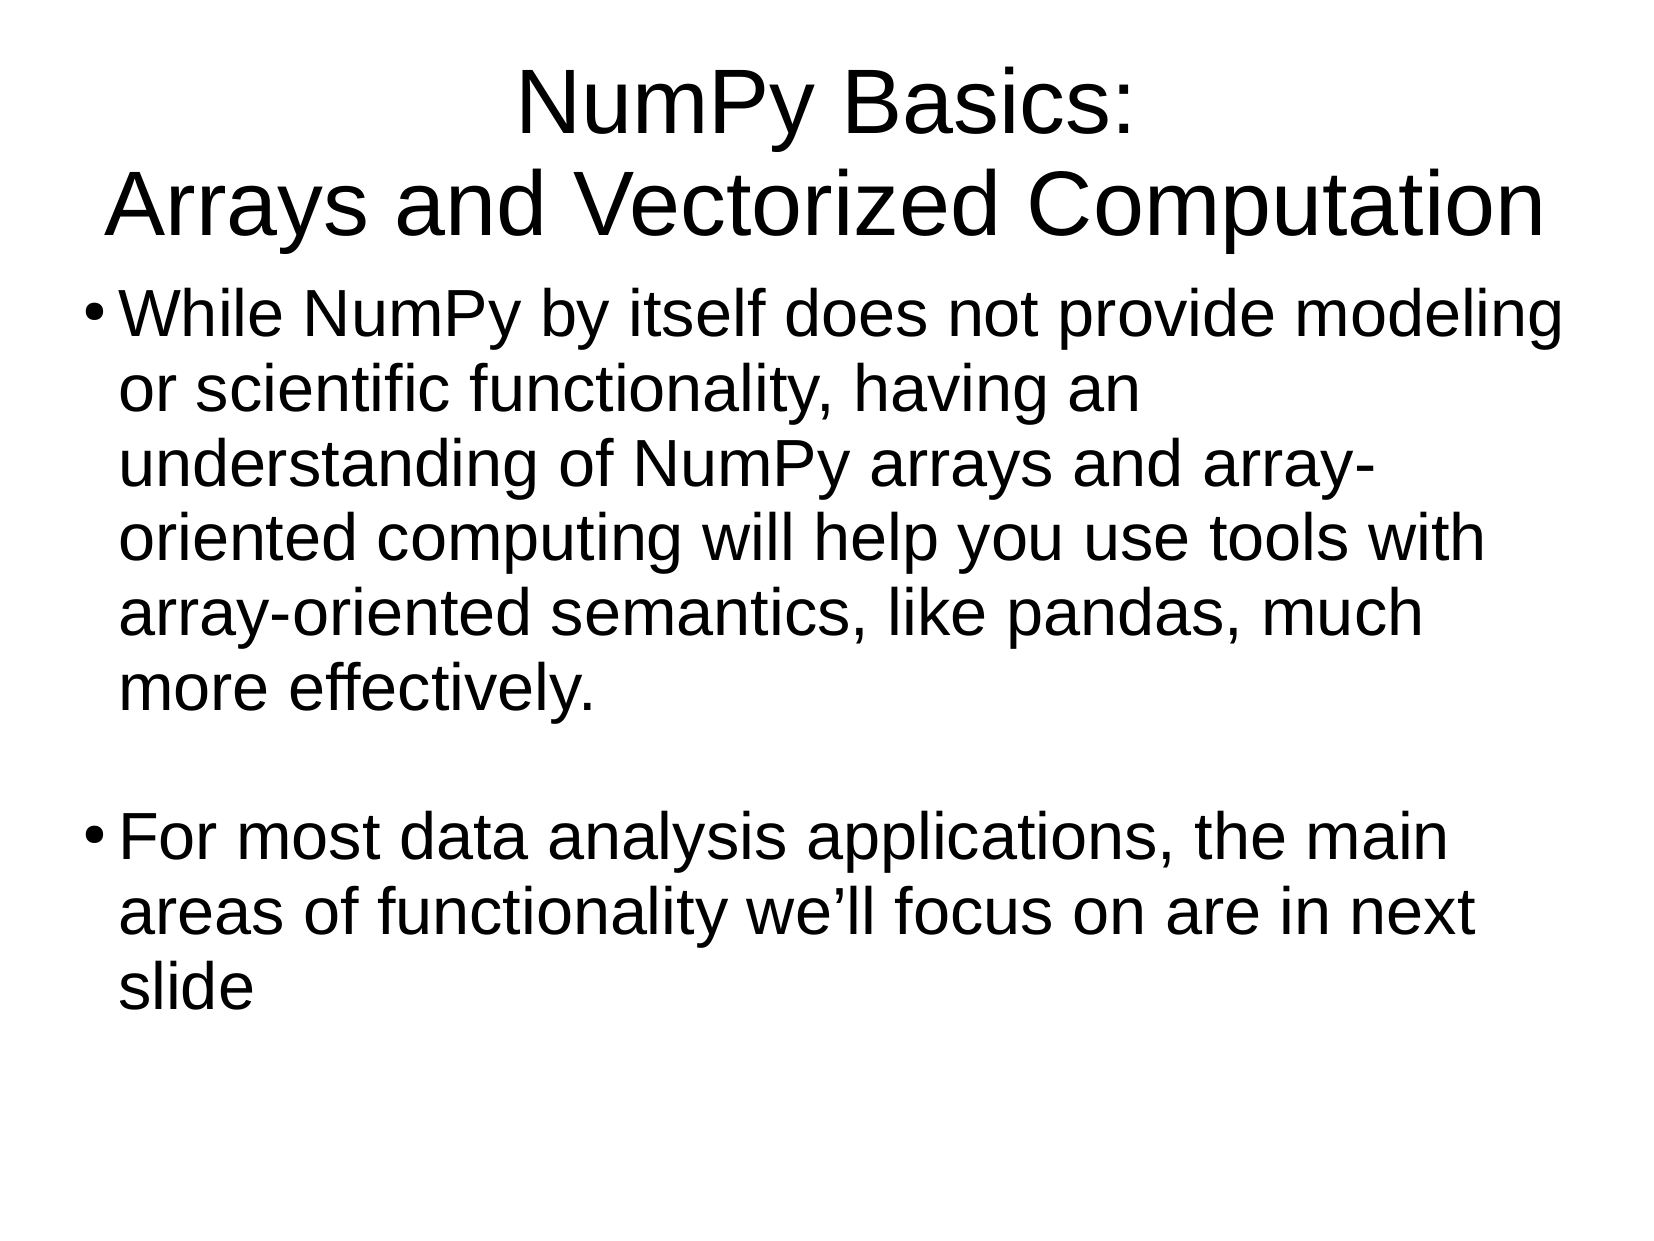

# NumPy Basics: Arrays and Vectorized Computation
While NumPy by itself does not provide modeling or scientific functionality, having an understanding of NumPy arrays and array-oriented computing will help you use tools with array-oriented semantics, like pandas, much more effectively.
For most data analysis applications, the main areas of functionality we’ll focus on are in next slide